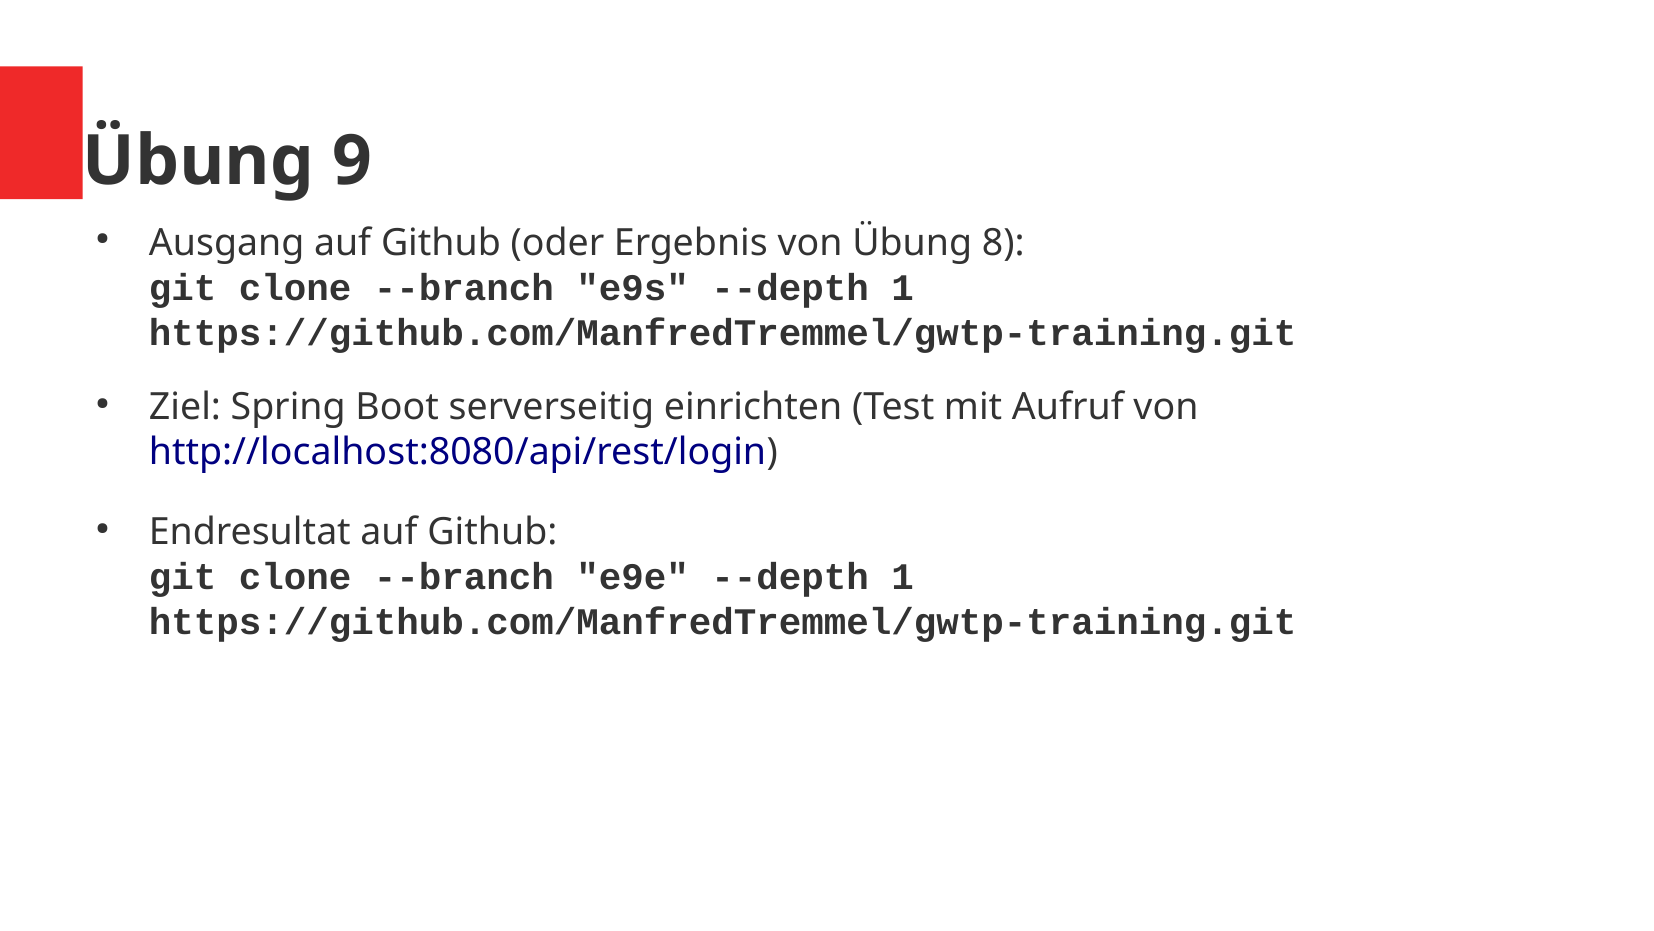

# Übung 9
Ausgang auf Github (oder Ergebnis von Übung 8):
git clone --branch "e9s" --depth 1 https://github.com/ManfredTremmel/gwtp-training.git
Ziel: Spring Boot serverseitig einrichten (Test mit Aufruf von http://localhost:8080/api/rest/login)
Endresultat auf Github:
git clone --branch "e9e" --depth 1 https://github.com/ManfredTremmel/gwtp-training.git